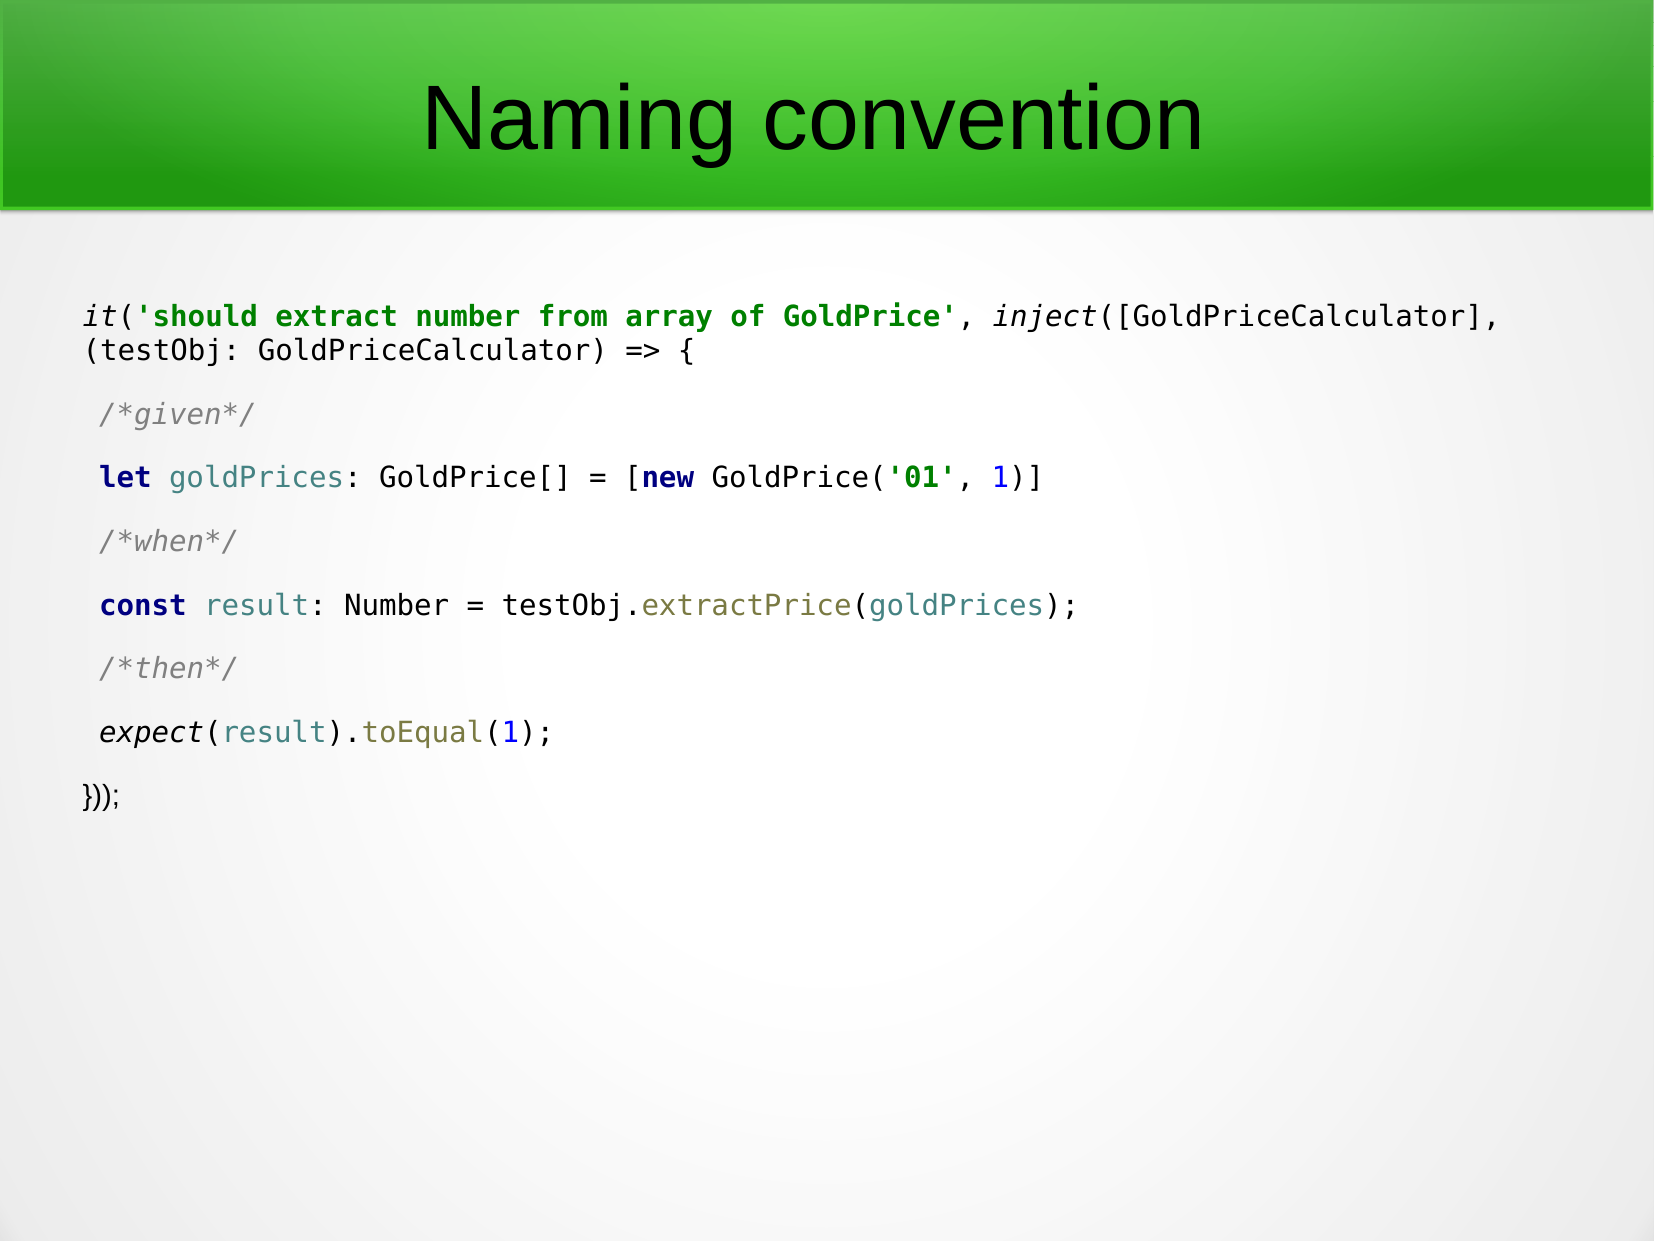

# Naming convention
it('should extract number from array of GoldPrice', inject([GoldPriceCalculator], (testObj: GoldPriceCalculator) => {
 /*given*/
 let goldPrices: GoldPrice[] = [new GoldPrice('01', 1)]
 /*when*/
 const result: Number = testObj.extractPrice(goldPrices);
 /*then*/
 expect(result).toEqual(1);
}));